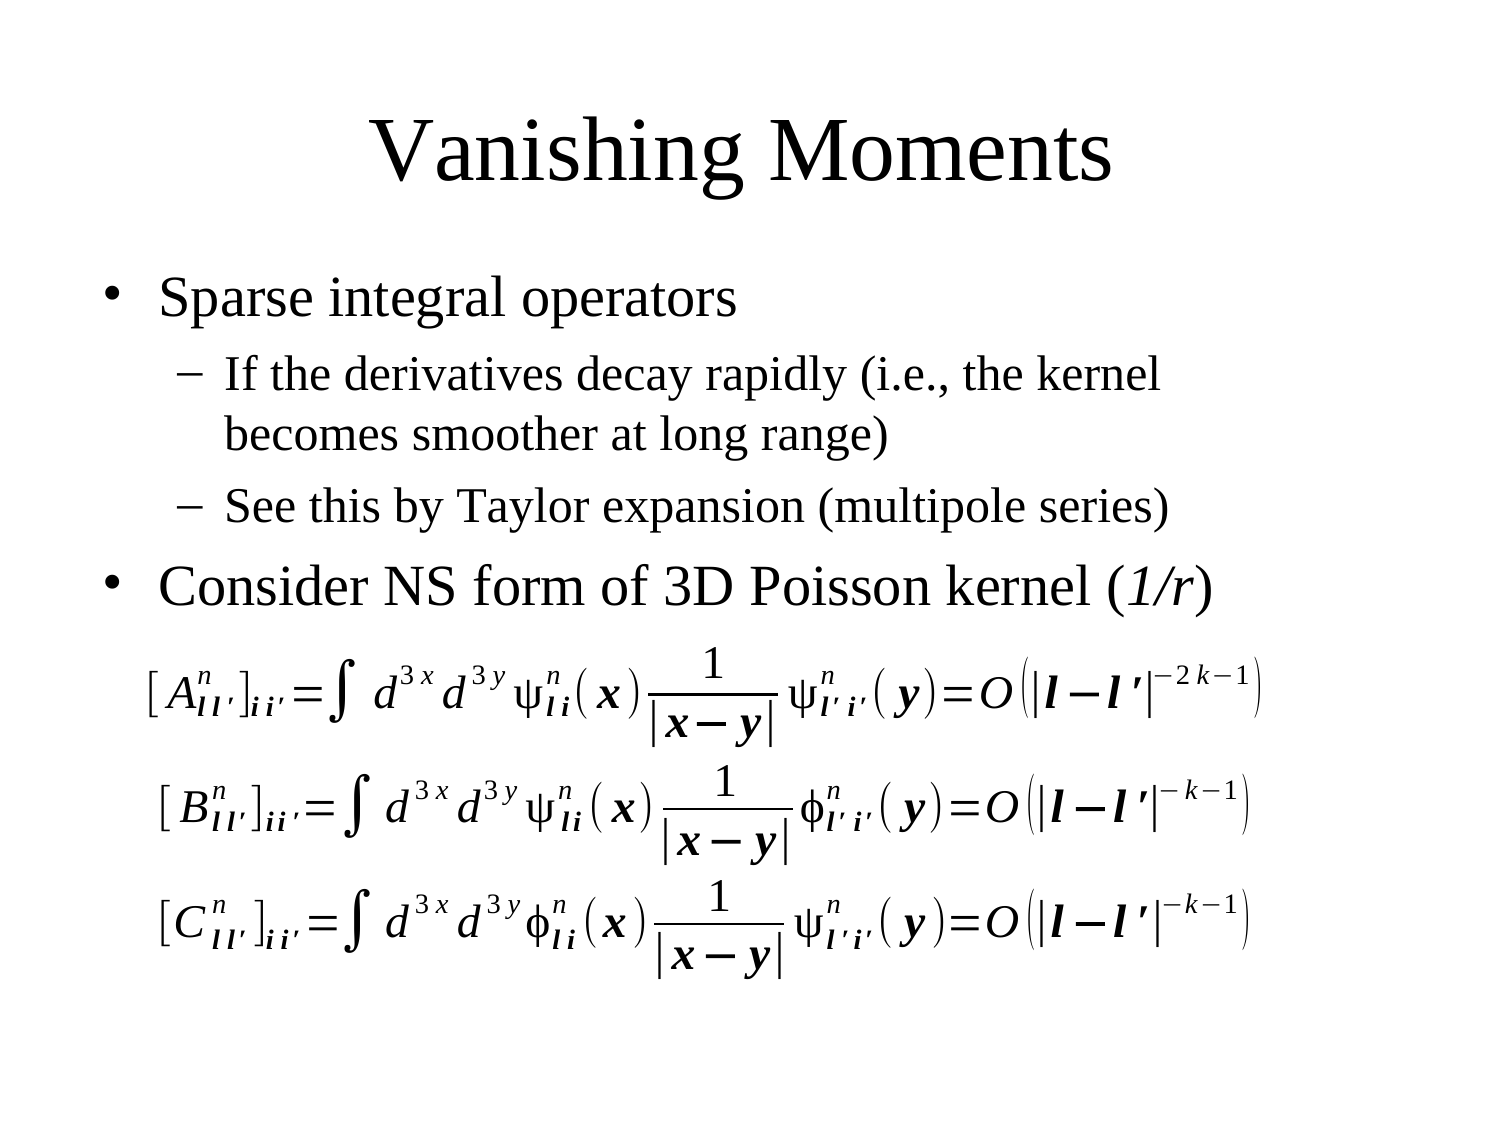

# Vanishing Moments
Sparse integral operators
If the derivatives decay rapidly (i.e., the kernel becomes smoother at long range)
See this by Taylor expansion (multipole series)
Consider NS form of 3D Poisson kernel (1/r)